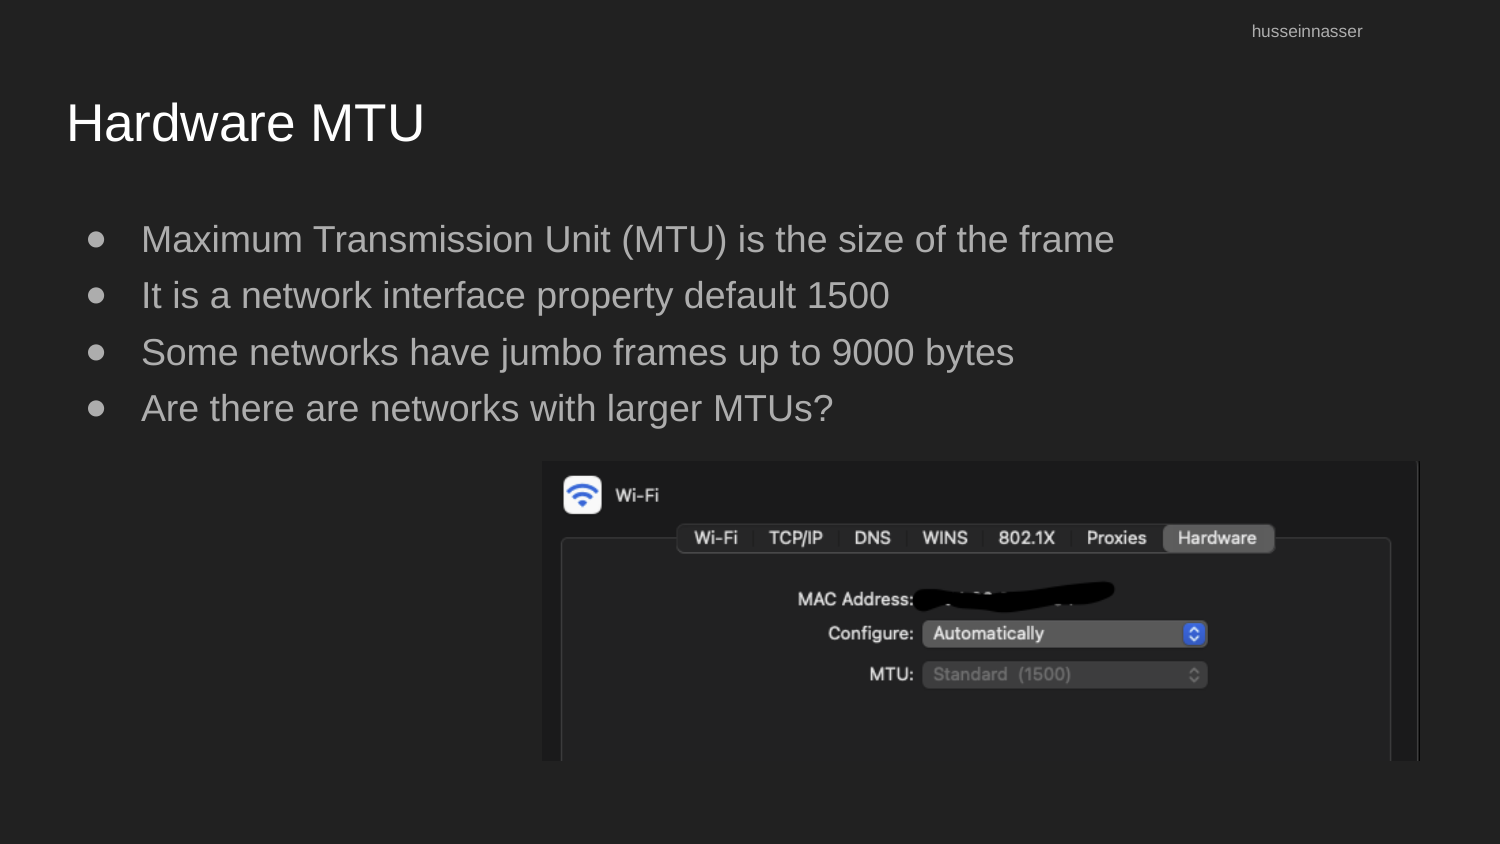

husseinnasser
# Hardware MTU
Maximum Transmission Unit (MTU) is the size of the frame
It is a network interface property default 1500
Some networks have jumbo frames up to 9000 bytes
Are there are networks with larger MTUs?